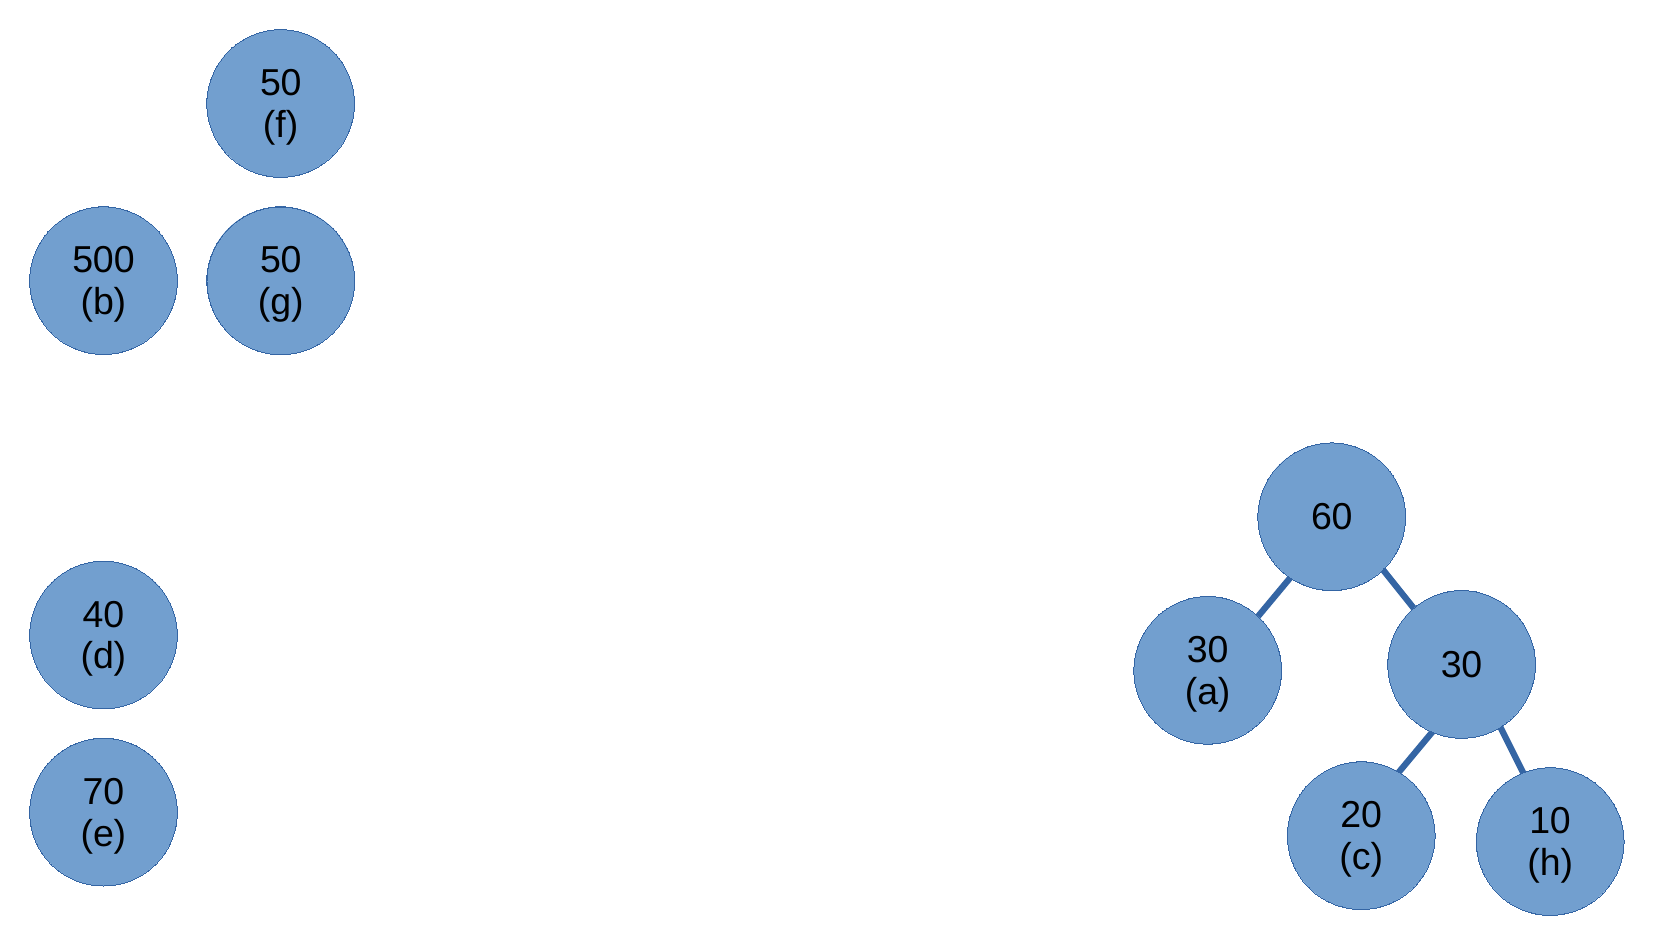

50 (f)
500 (b)
5
(g)
5
(g)
5
(g)
50
(g)
60
40 (d)
30
30 (a)
70 (e)
20 (c)
10
(h)